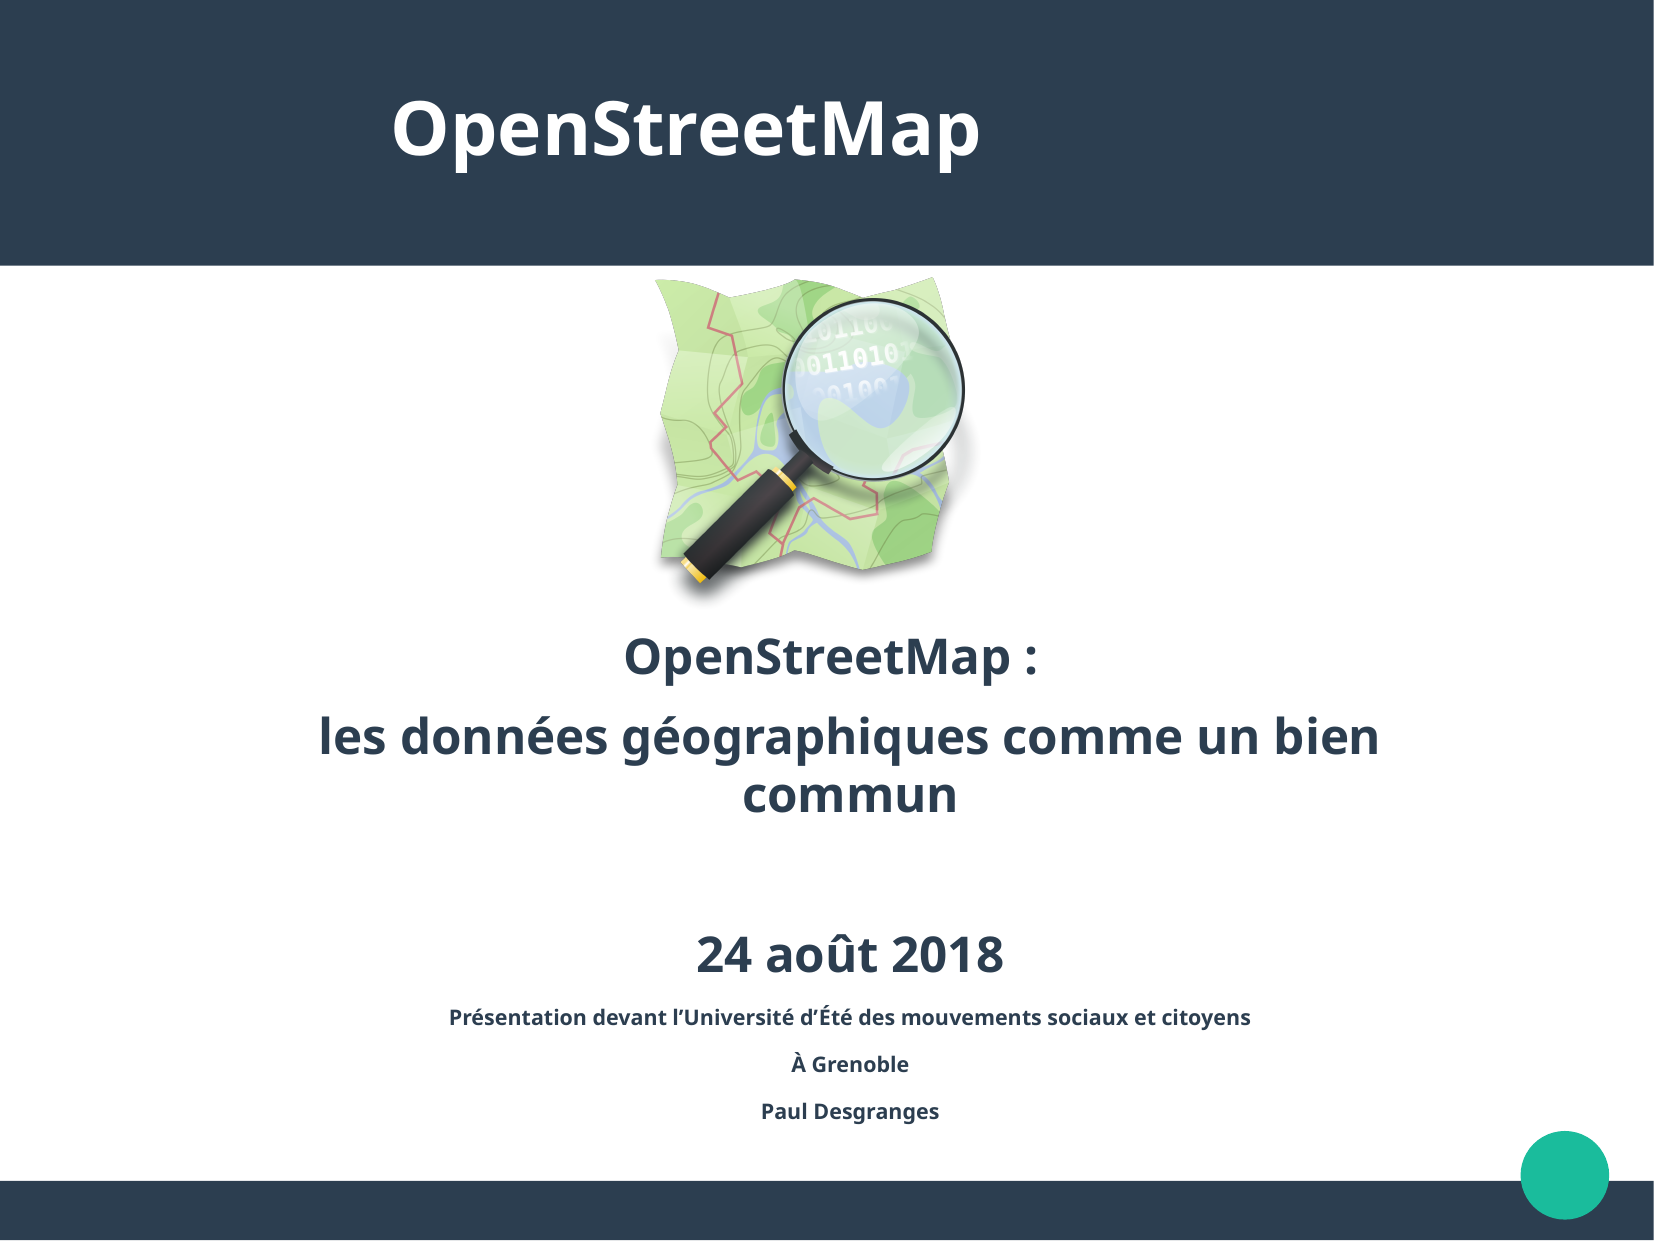

# OpenStreetMap
OpenStreetMap :
les données géographiques comme un bien commun
24 août 2018
Présentation devant l’Université d’Été des mouvements sociaux et citoyens
À Grenoble
Paul Desgranges